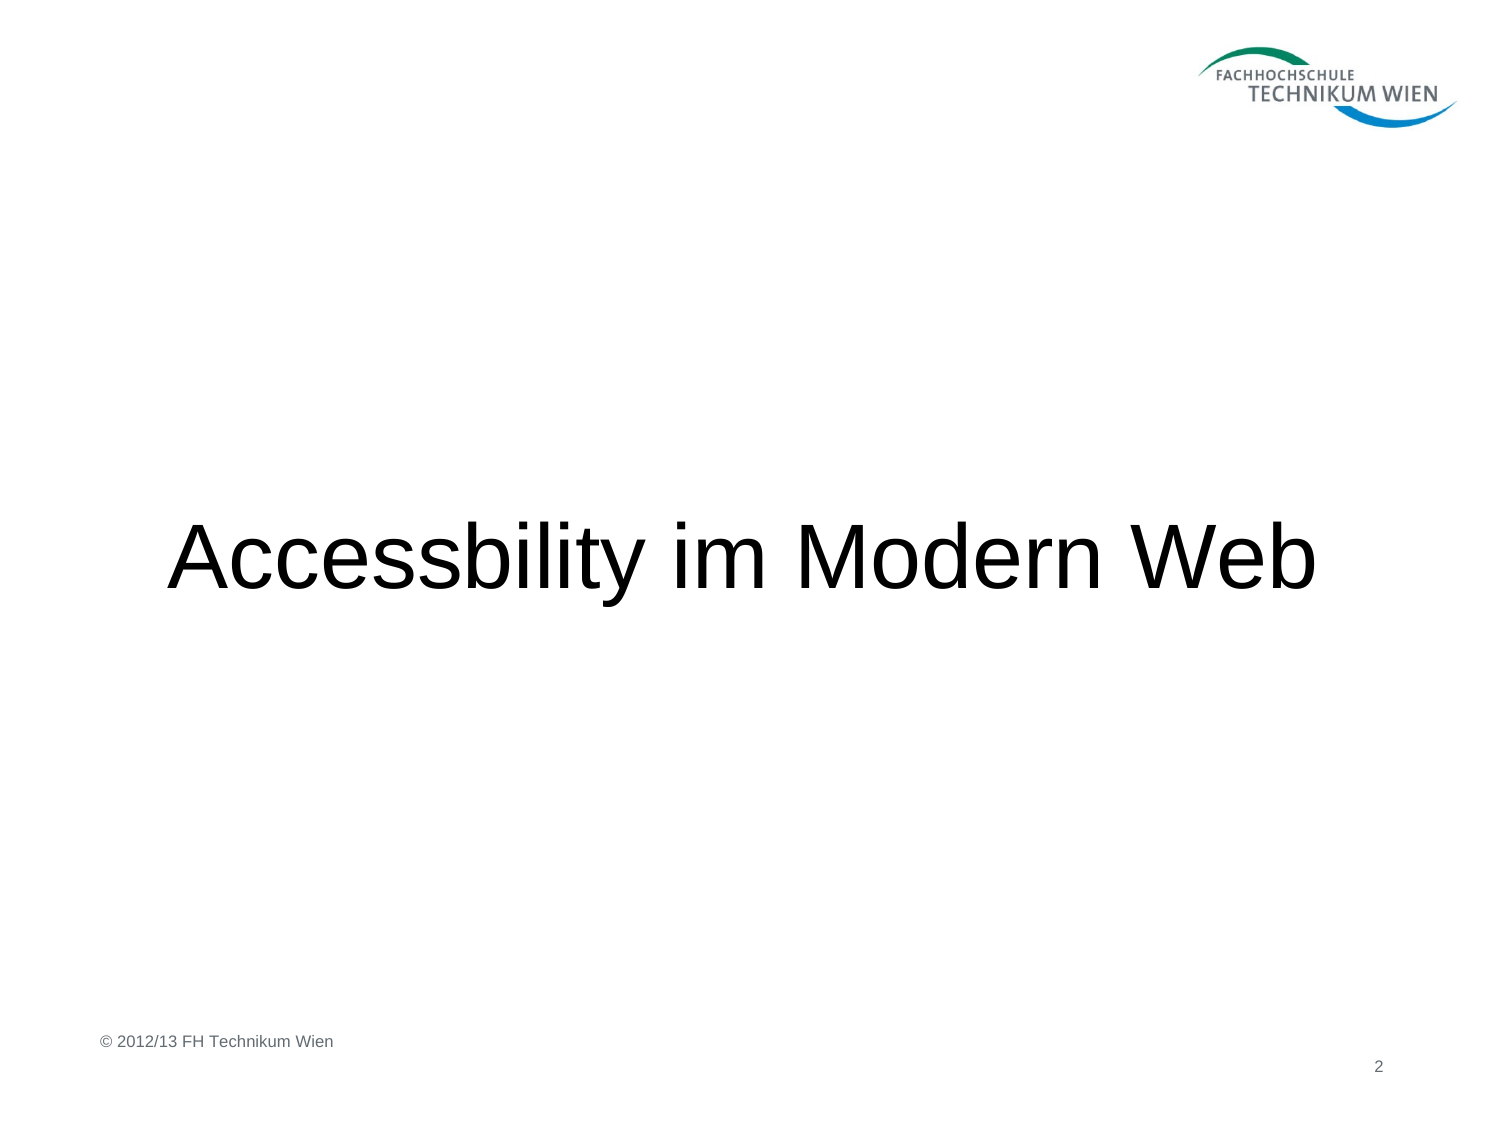

#
Accessbility im Modern Web
© 2012/13 FH Technikum Wien